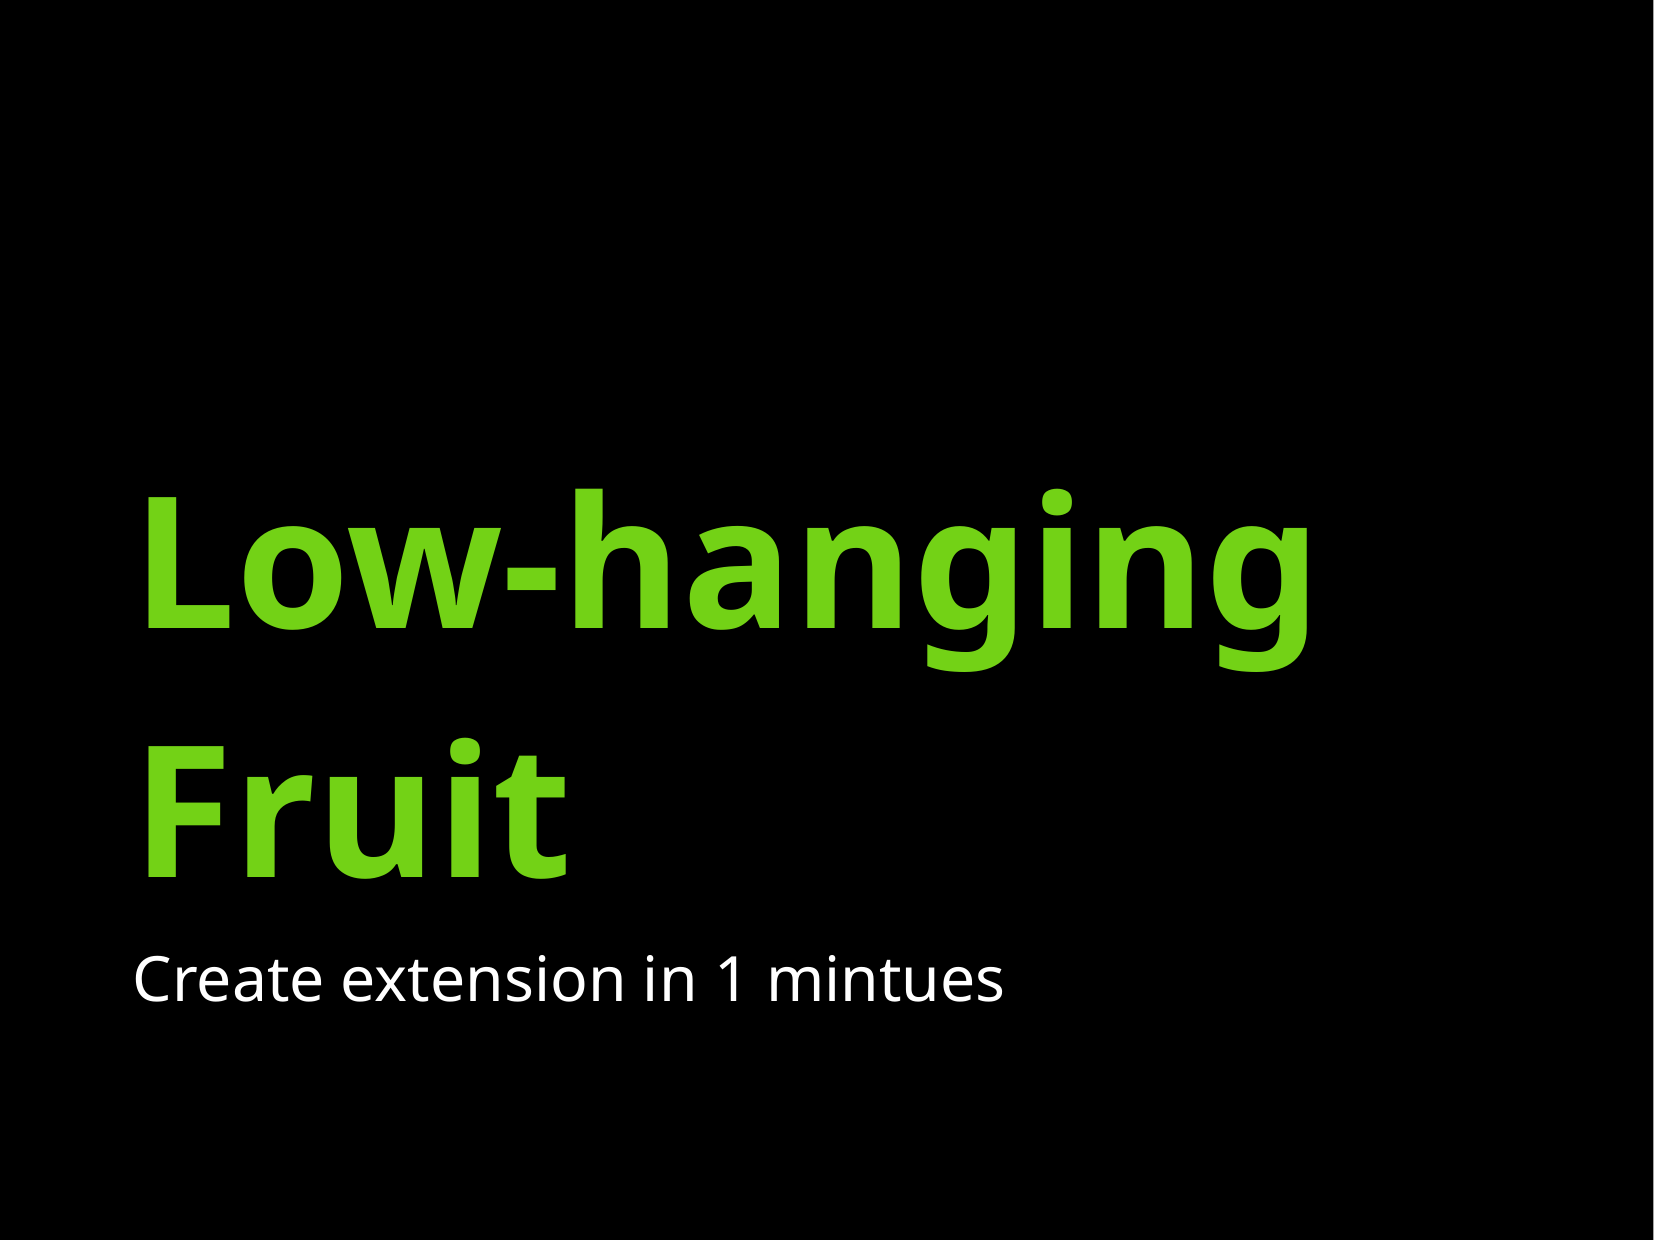

Low-hanging Fruit
Create extension in 1 mintues